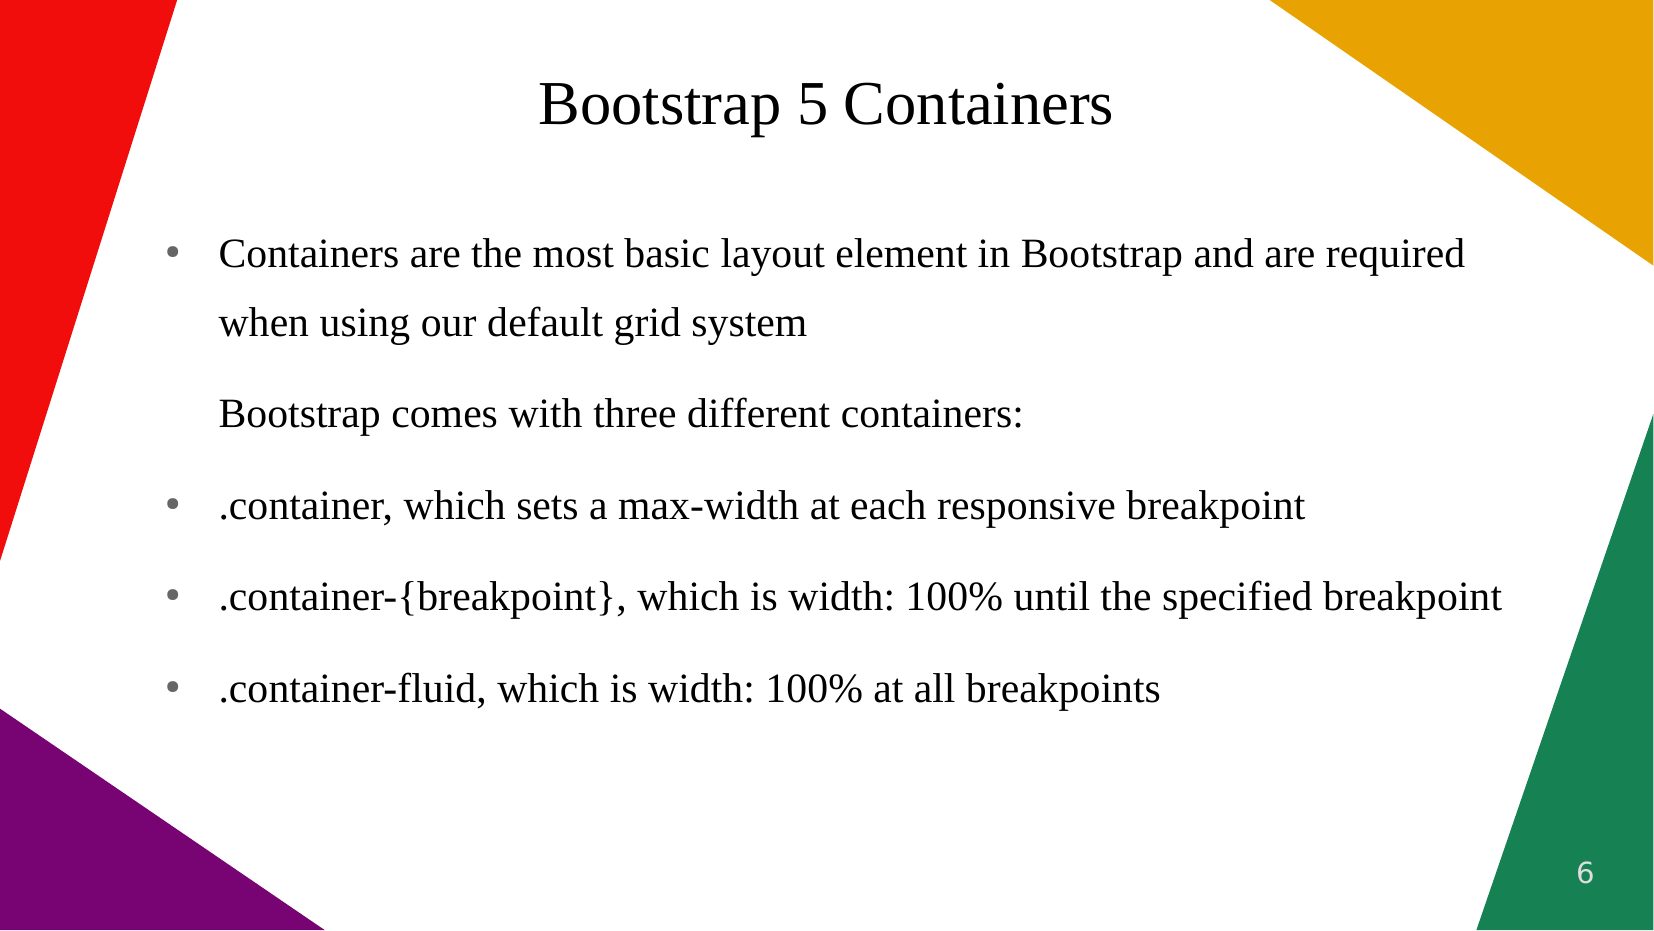

# Bootstrap 5 Containers
Containers are the most basic layout element in Bootstrap and are required when using our default grid system
Bootstrap comes with three different containers:
.container, which sets a max-width at each responsive breakpoint
.container-{breakpoint}, which is width: 100% until the specified breakpoint
.container-fluid, which is width: 100% at all breakpoints
6